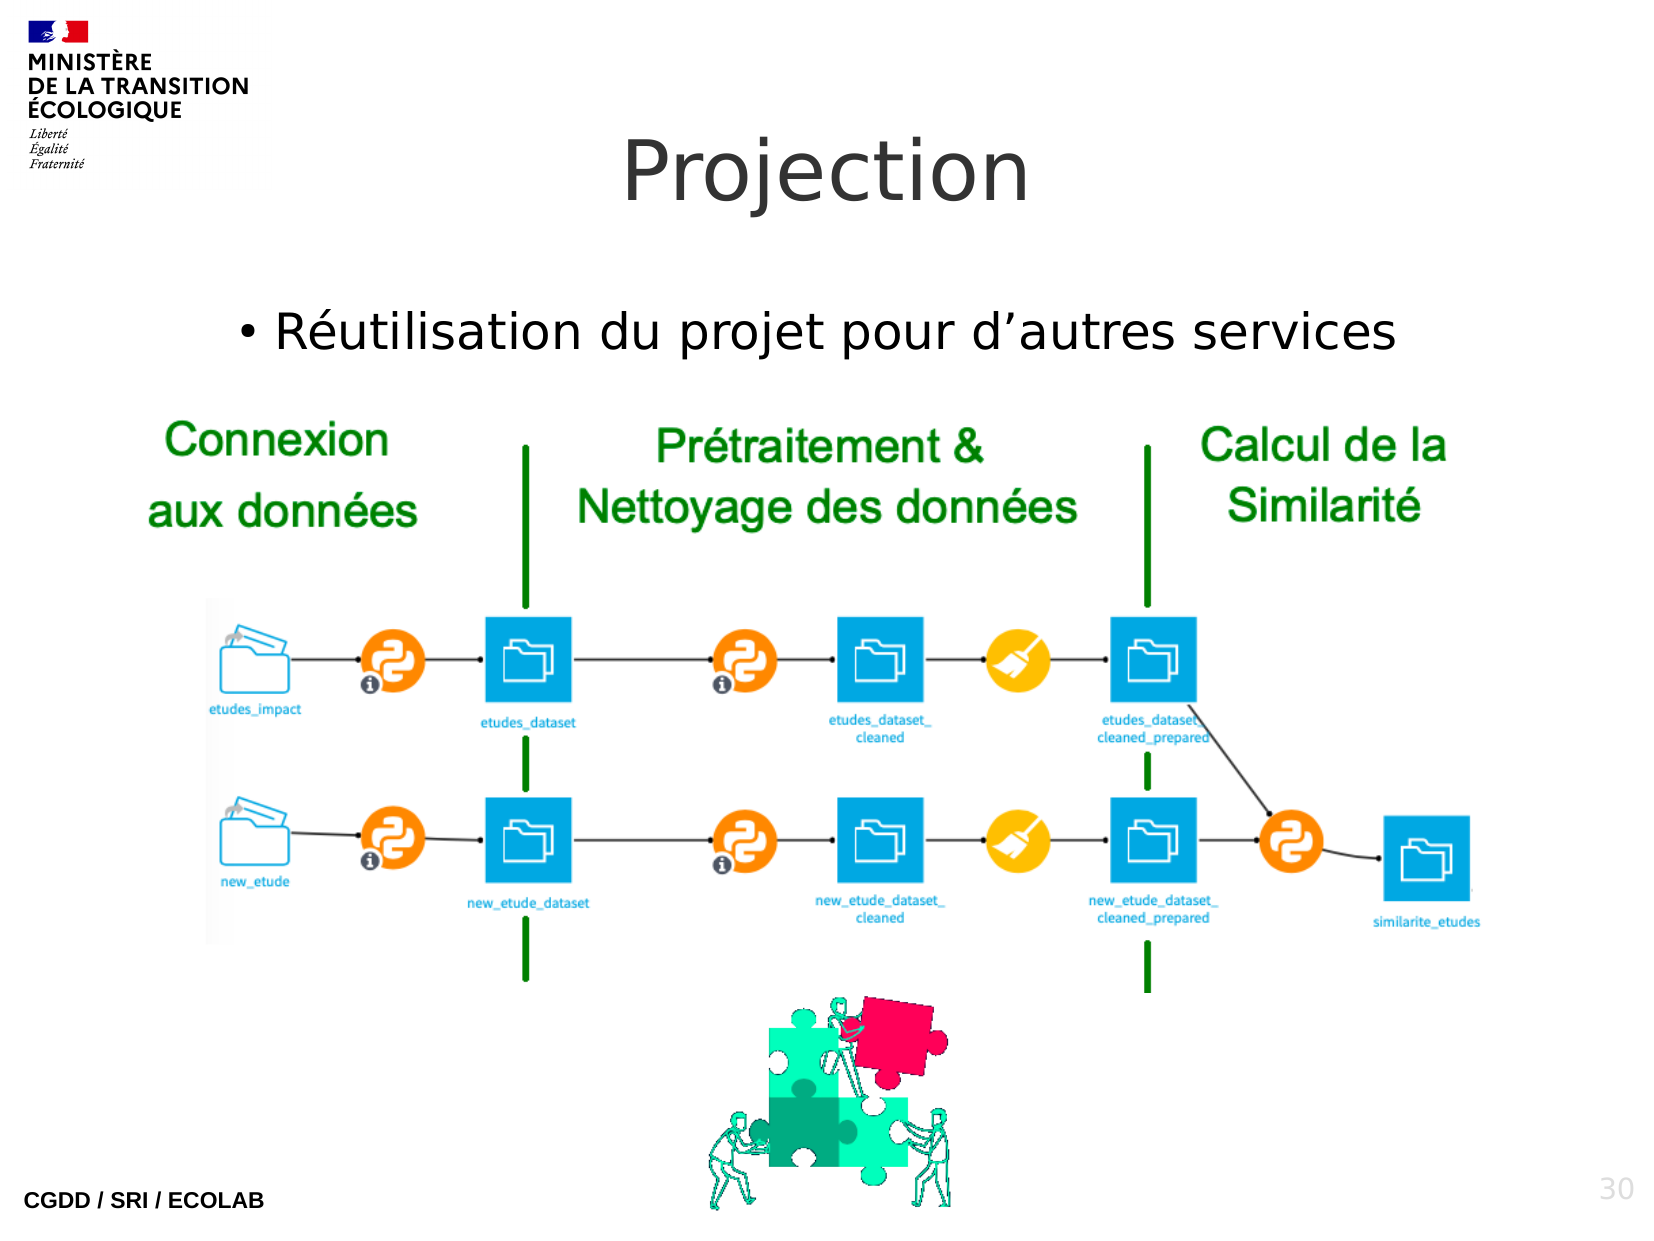

# Projection
Réutilisation du projet pour d’autres services
30